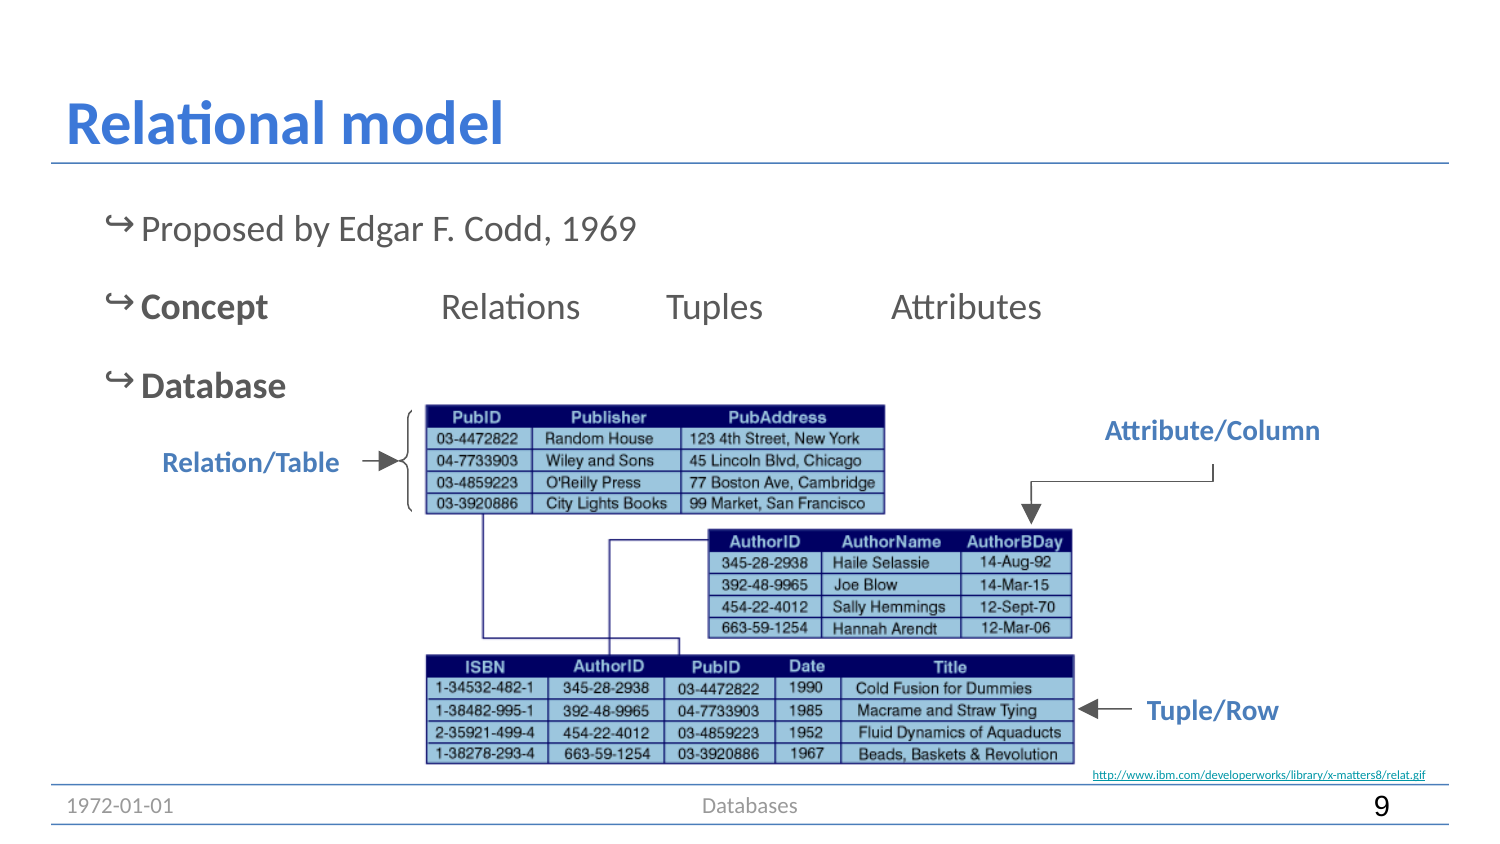

# Relational model
Proposed by Edgar F. Codd, 1969
Concept			Relations		Tuples		Attributes
Database			Table		Row			Column
Attribute/Column
Relation/Table
Tuple/Row
http://www.ibm.com/developerworks/library/x-matters8/relat.gif